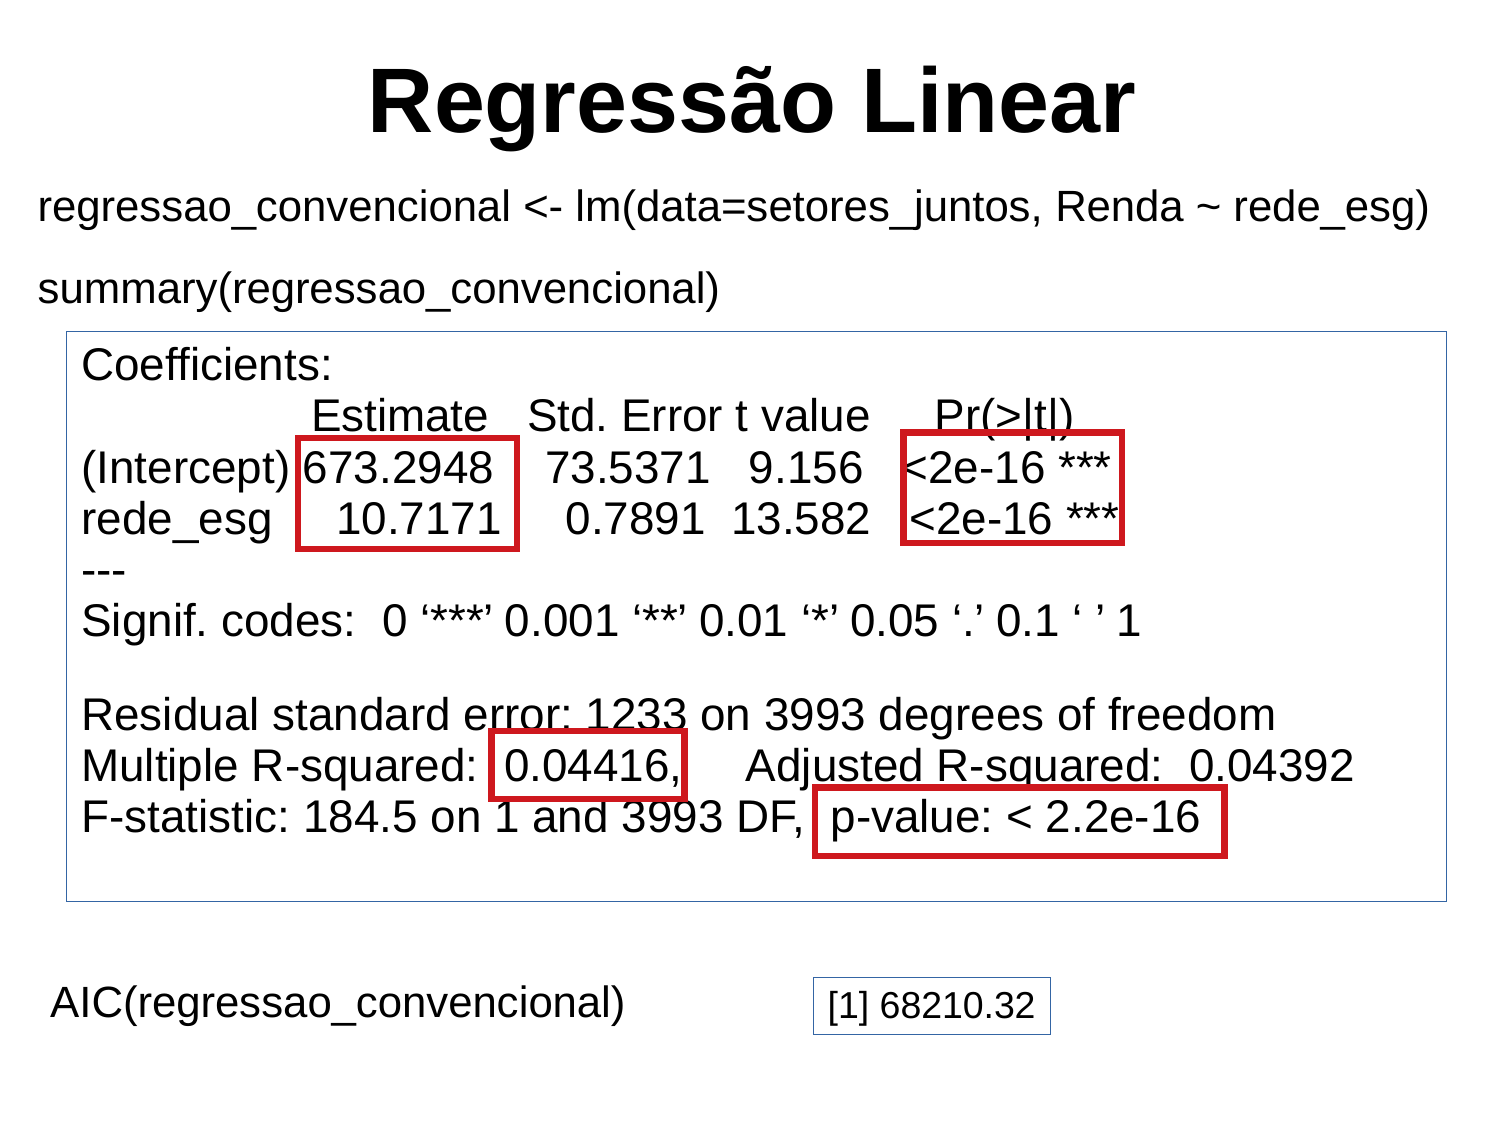

Regressão Linear
# regressao_convencional <- lm(data=setores_juntos, Renda ~ rede_esg)
summary(regressao_convencional)
Coefficients:
 Estimate Std. Error t value Pr(>|t|)
(Intercept) 673.2948 73.5371 9.156 <2e-16 ***
rede_esg 10.7171 0.7891 13.582 <2e-16 ***
---
Signif. codes: 0 ‘***’ 0.001 ‘**’ 0.01 ‘*’ 0.05 ‘.’ 0.1 ‘ ’ 1
Residual standard error: 1233 on 3993 degrees of freedom
Multiple R-squared: 0.04416,	Adjusted R-squared: 0.04392
F-statistic: 184.5 on 1 and 3993 DF, p-value: < 2.2e-16
AIC(regressao_convencional)
[1] 68210.32